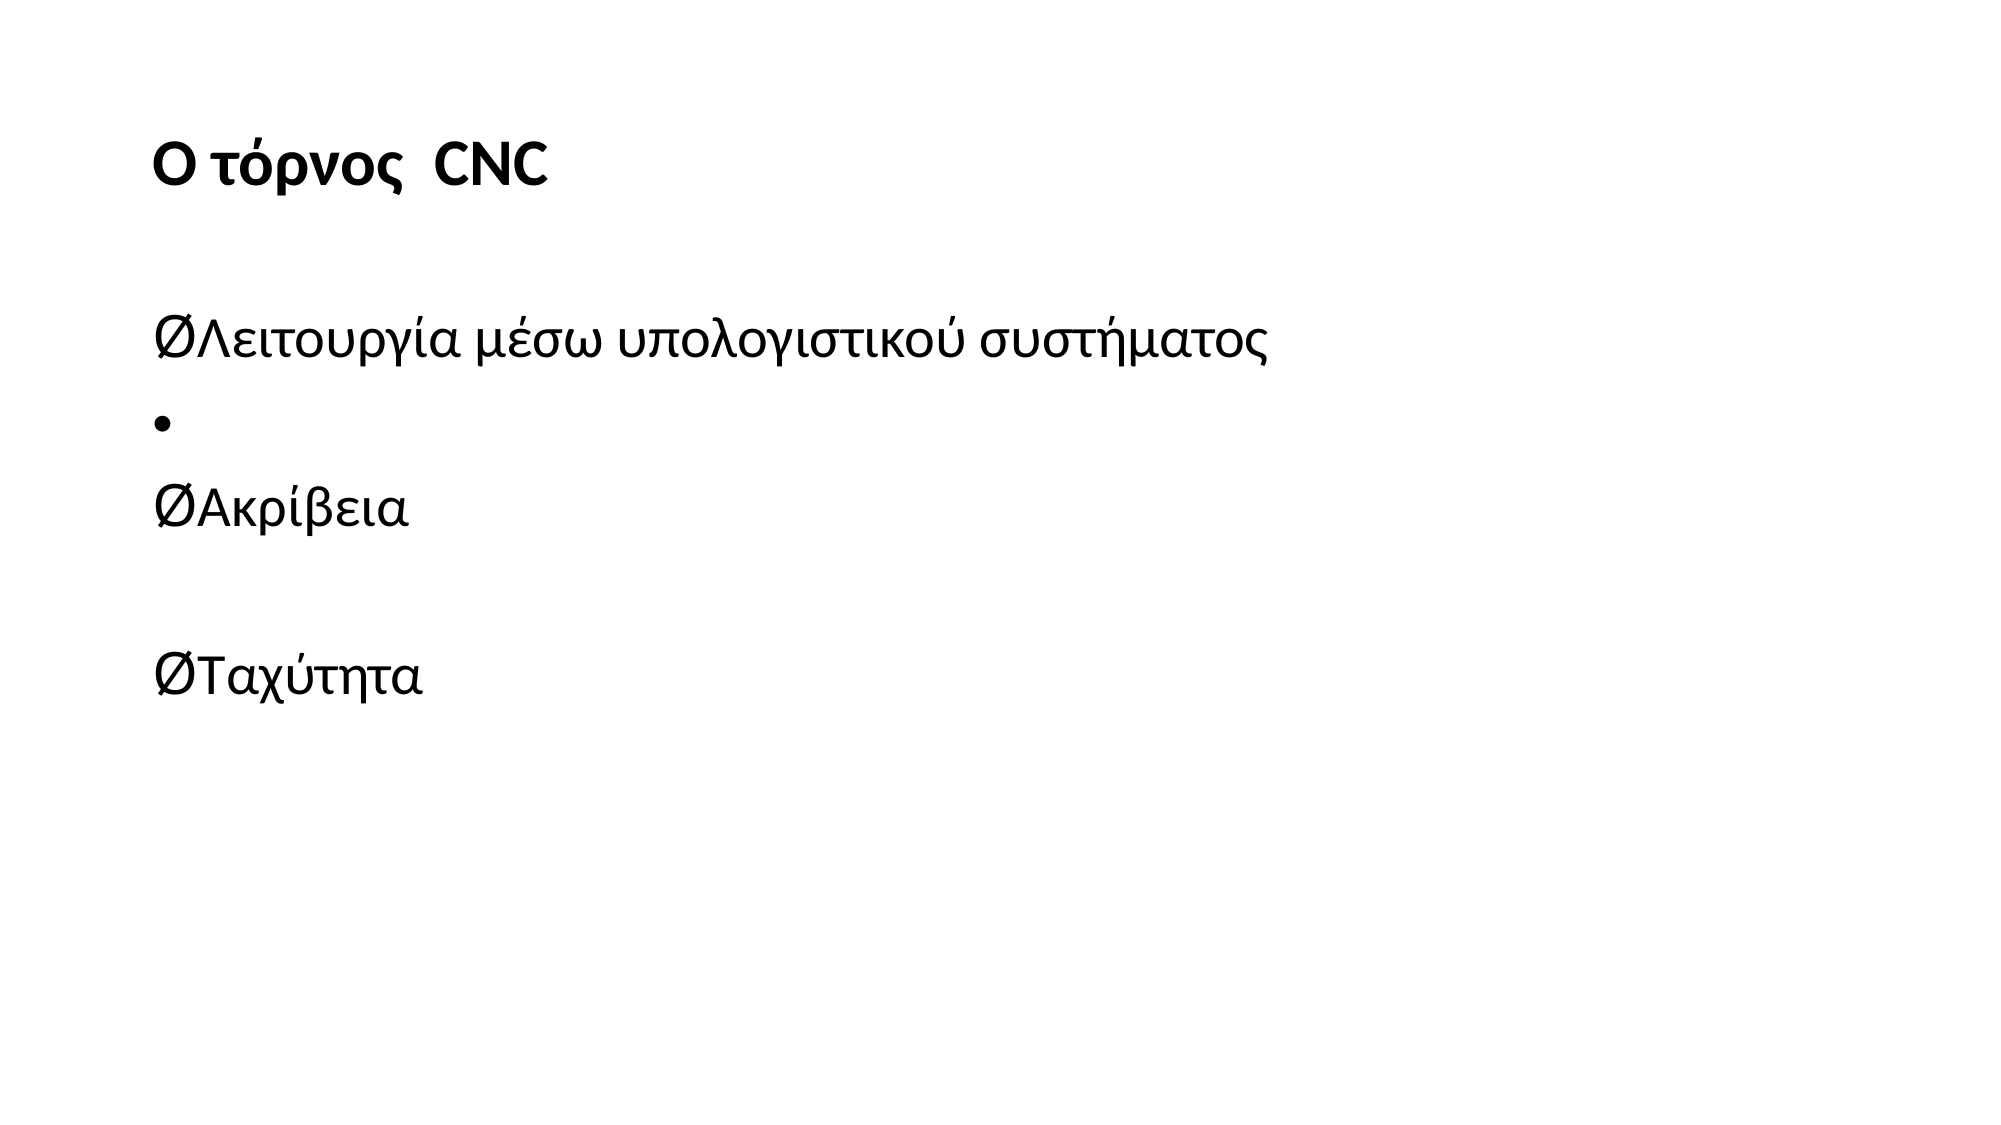

# Ο τόρνος CNC
Λειτουργία μέσω υπολογιστικού συστήματος
Ακρίβεια
Ταχύτητα